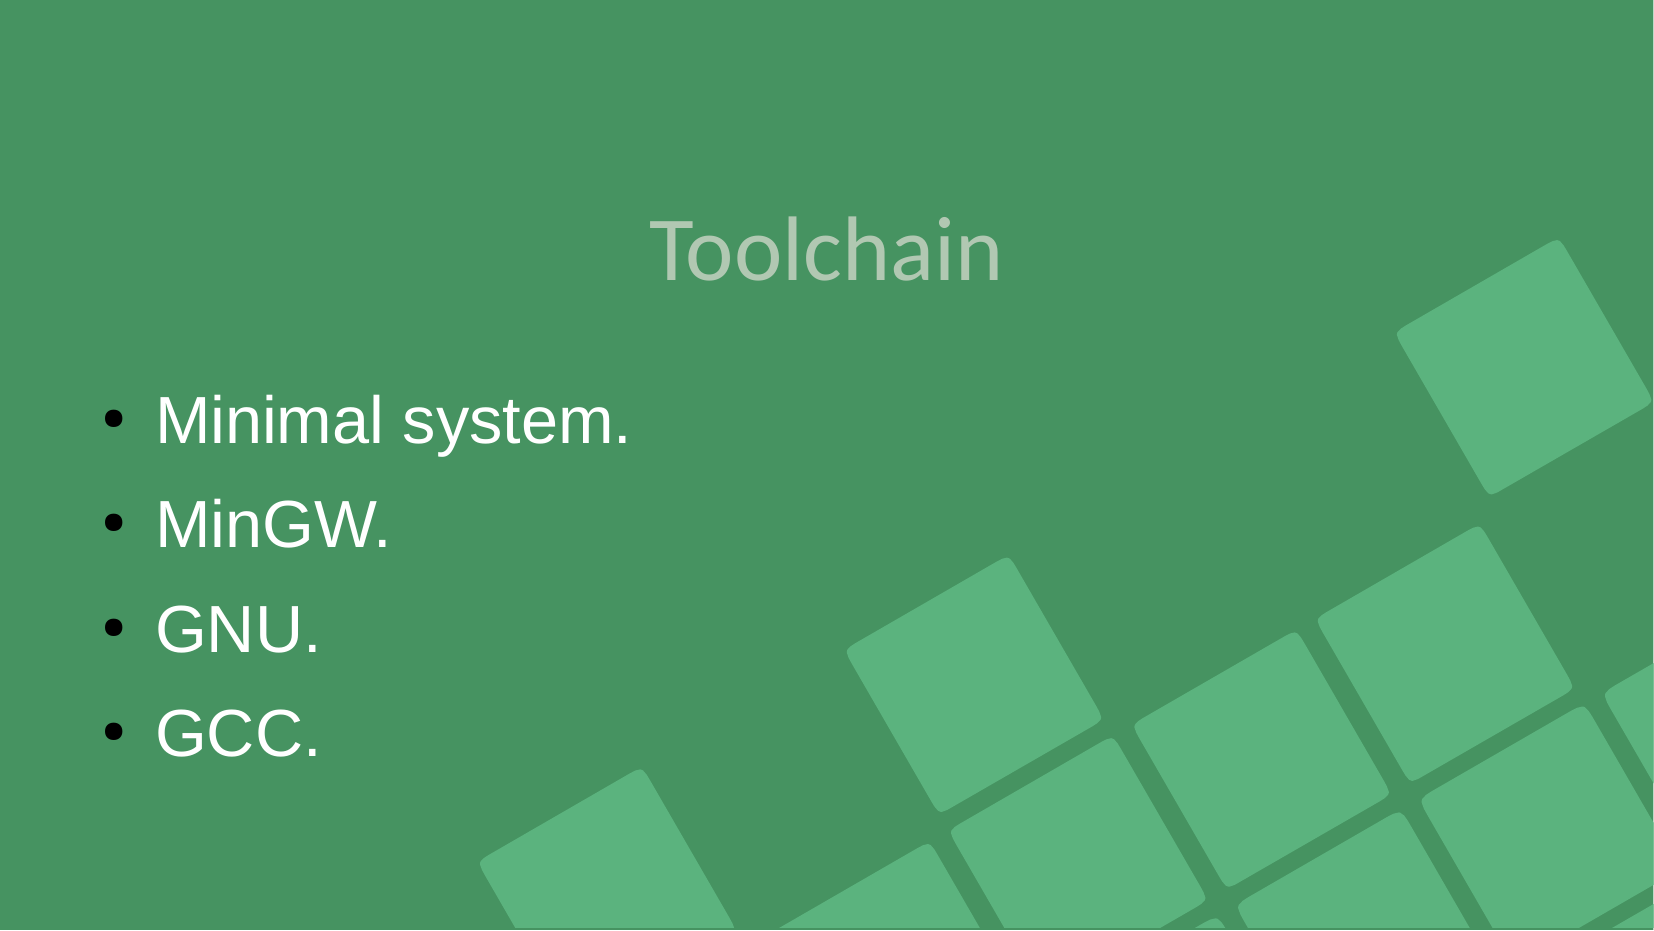

# Toolchain
Minimal system.
MinGW.
GNU.
GCC.